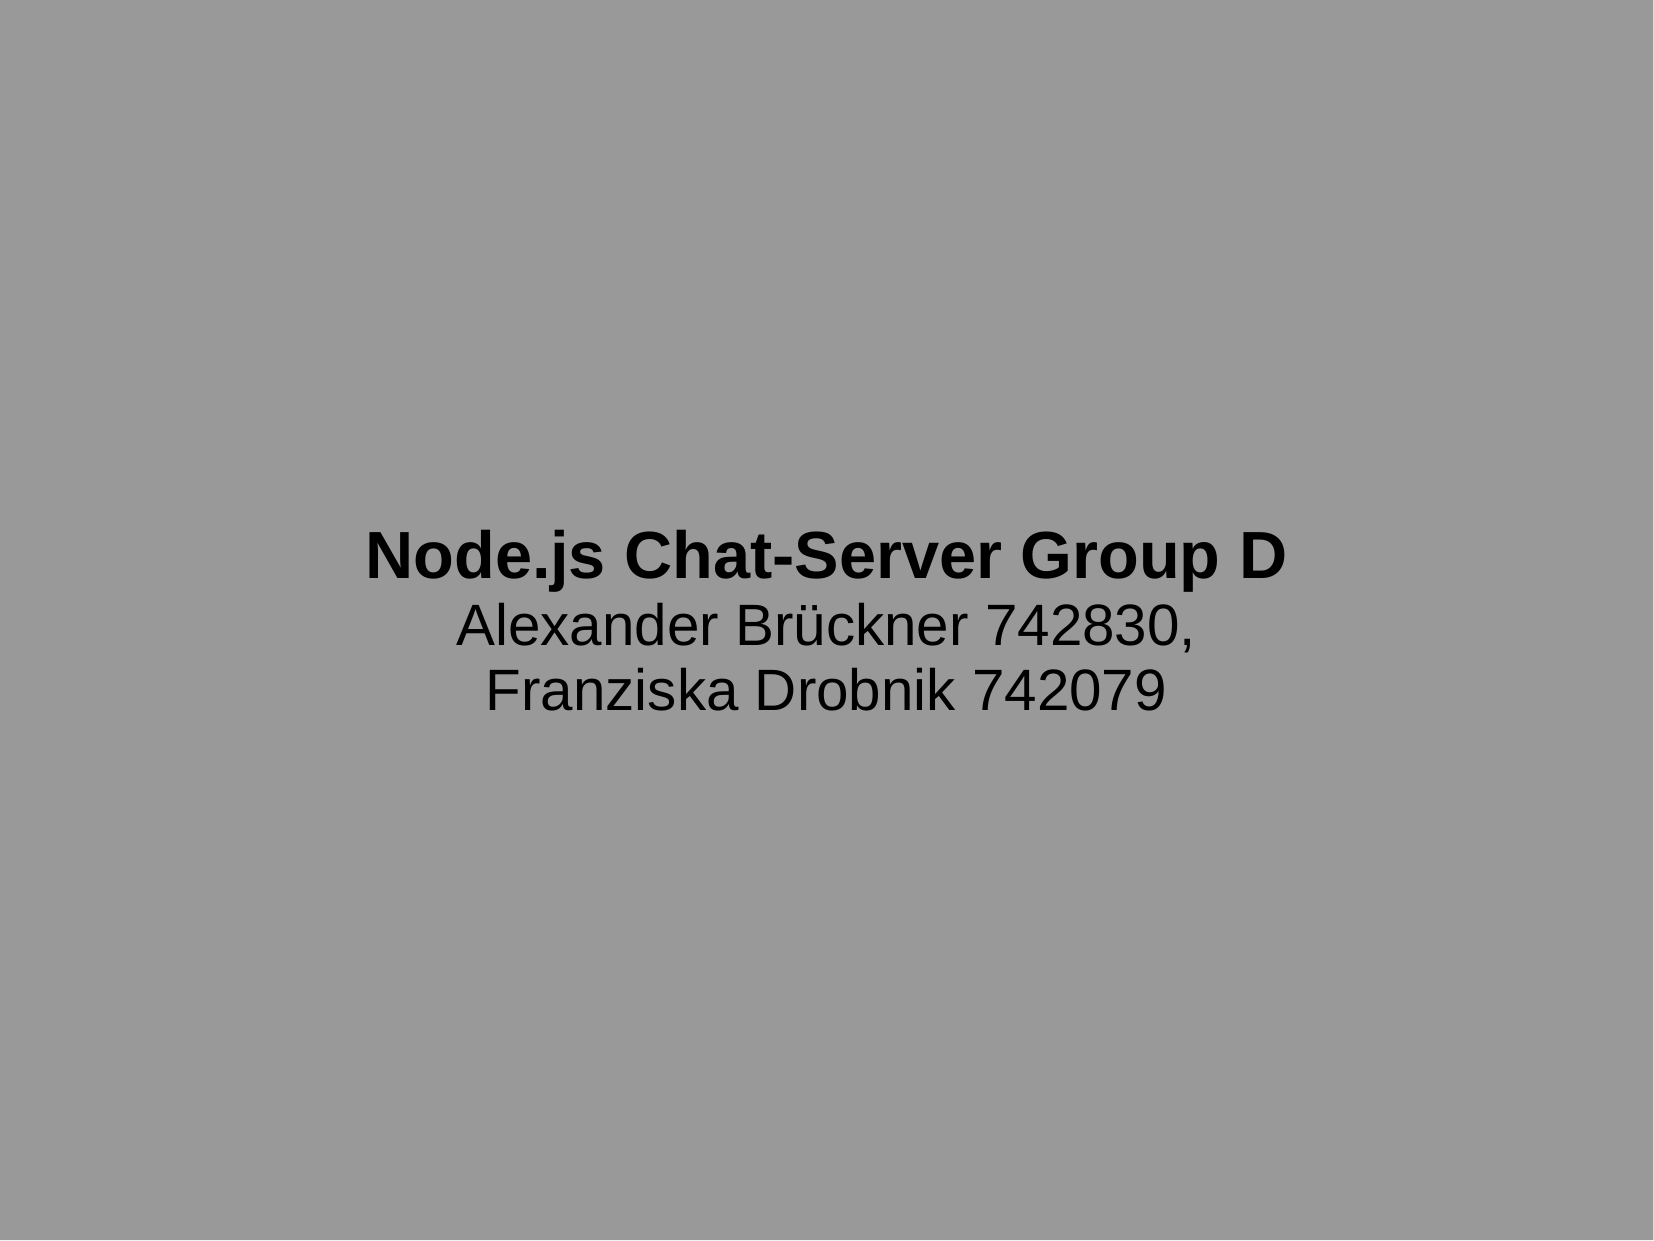

Node.js Chat-Server Group D
Alexander Brückner 742830,
Franziska Drobnik 742079
#